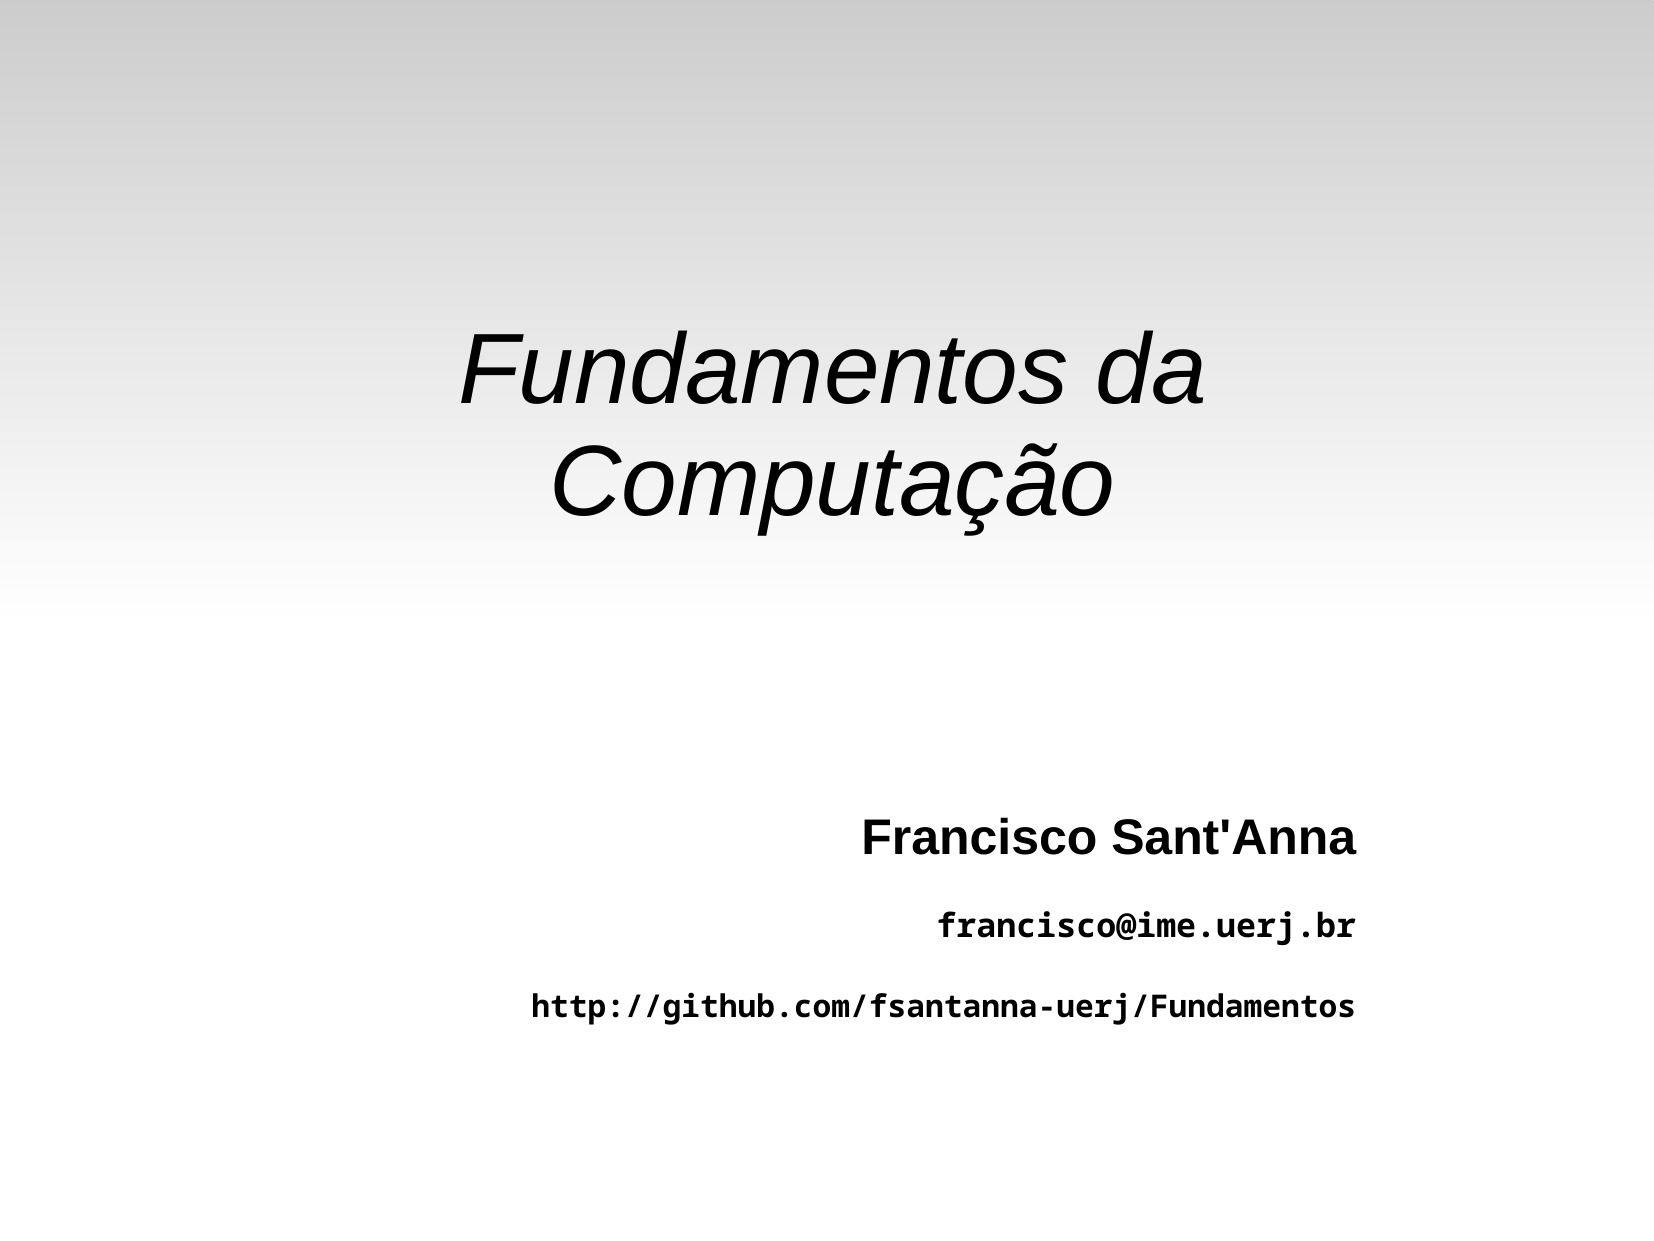

# Fundamentos da
Computação
Francisco Sant'Anna
francisco@ime.uerj.br
http://github.com/fsantanna-uerj/Fundamentos